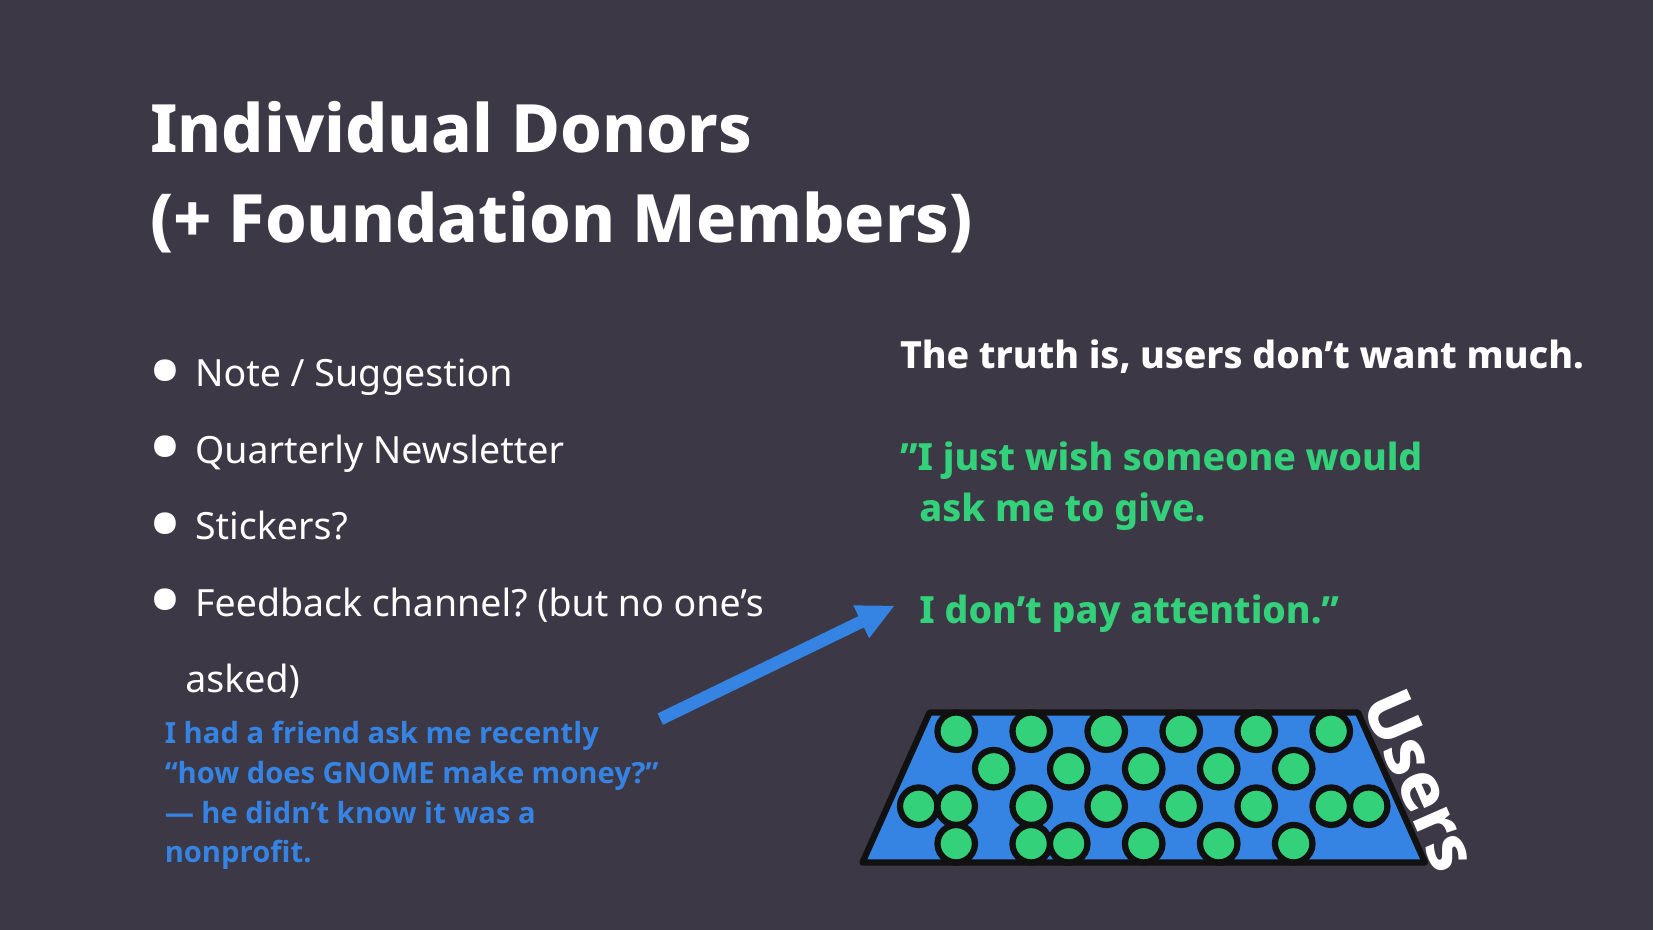

Individual Donors
(+ Foundation Members)
 Note / Suggestion
 Quarterly Newsletter
 Stickers?
 Feedback channel? (but no one’s asked)
The truth is, users don’t want much.
”I just wish someone would
 ask me to give.
 I don’t pay attention.”
I had a friend ask me recently “how does GNOME make money?” — he didn’t know it was a nonprofit.
# Users